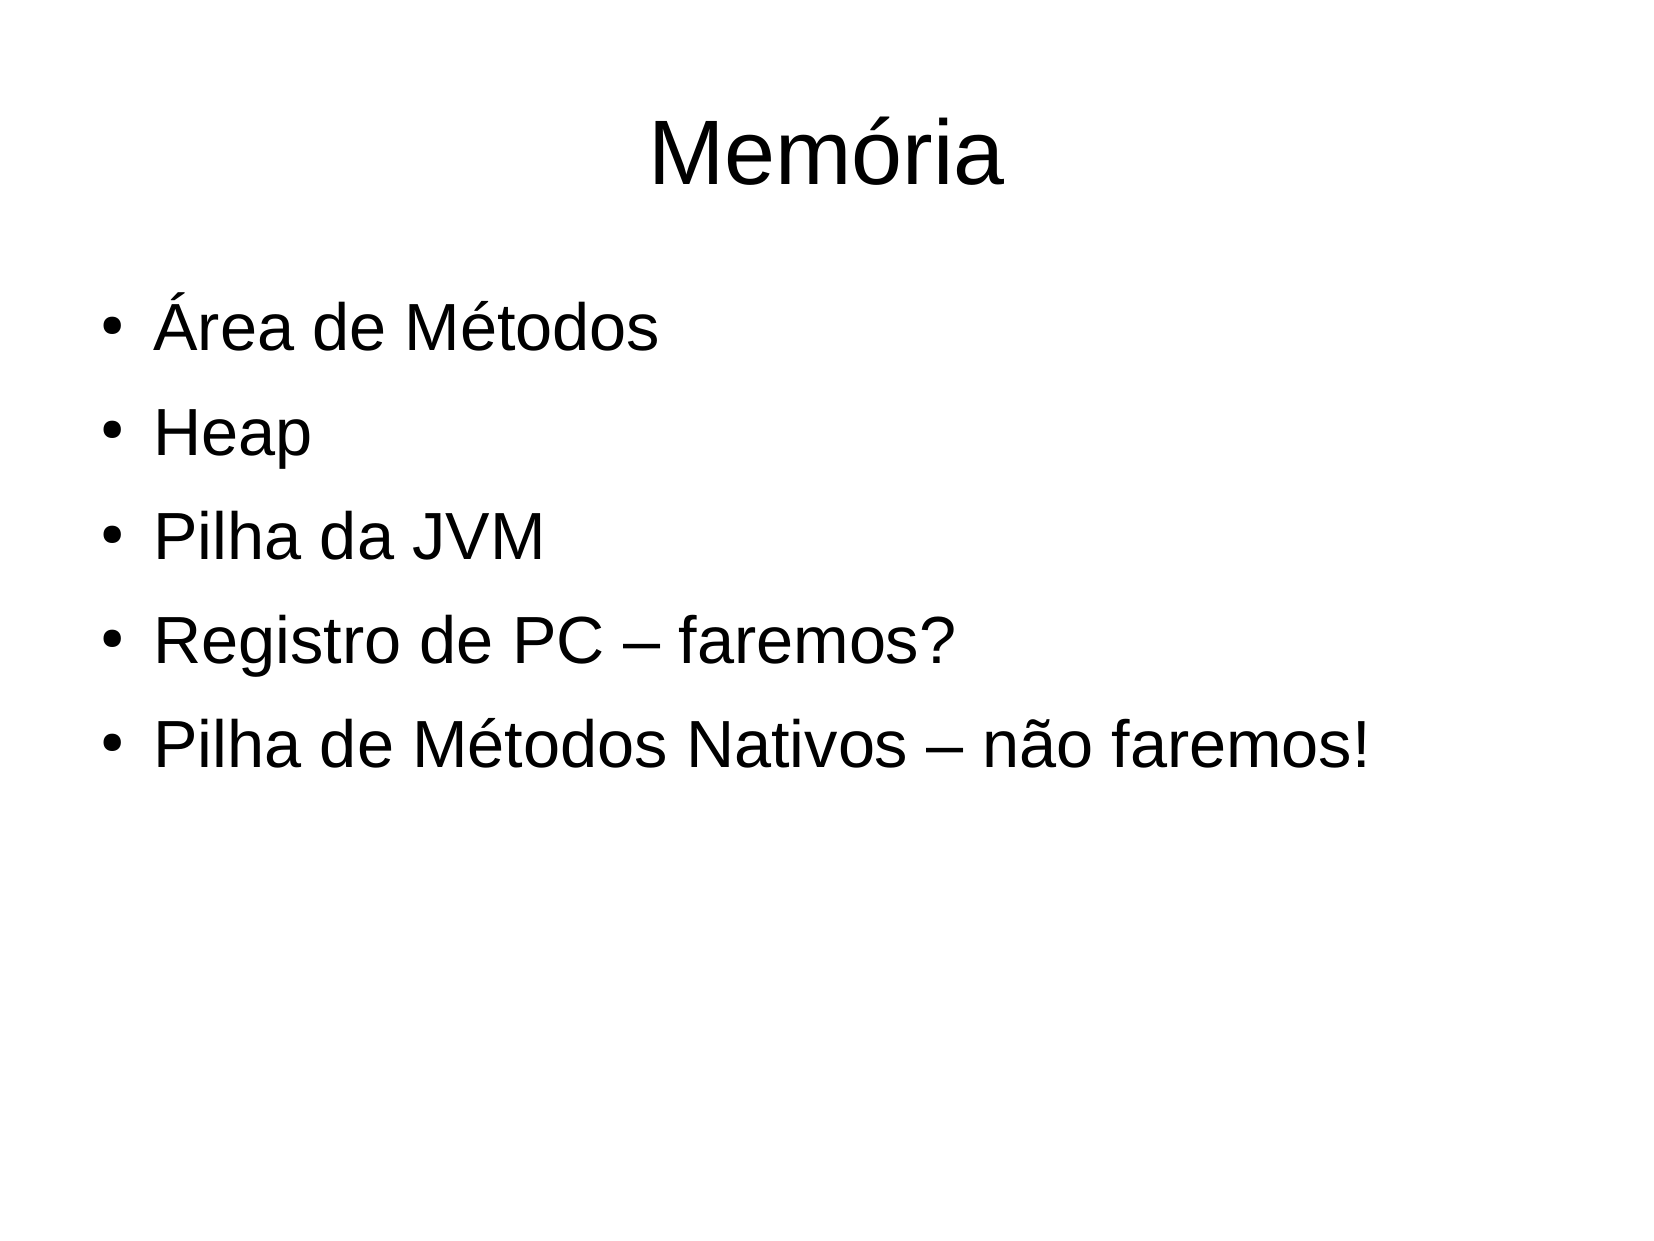

# Memória
Área de Métodos
Heap
Pilha da JVM
Registro de PC – faremos?
Pilha de Métodos Nativos – não faremos!